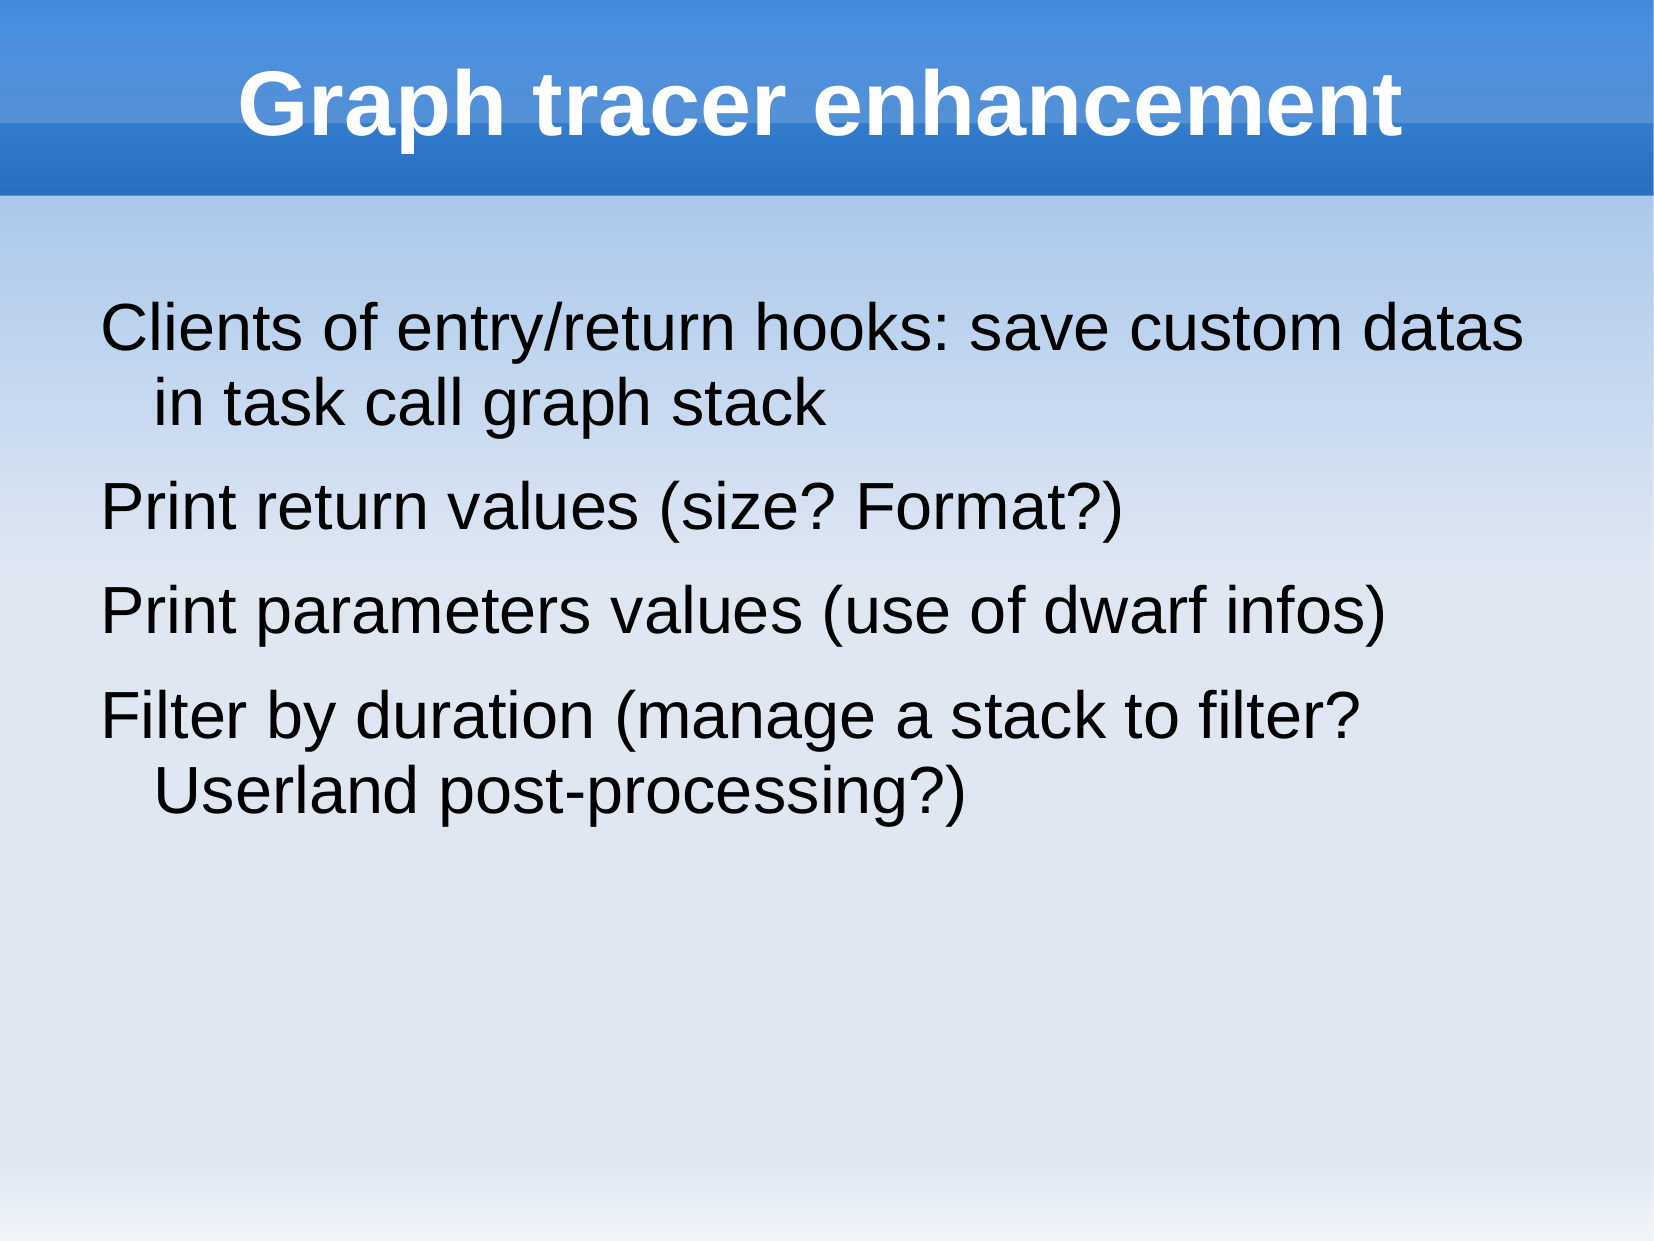

# Graph tracer enhancement
Clients of entry/return hooks: save custom datas in task call graph stack
Print return values (size? Format?)
Print parameters values (use of dwarf infos)
Filter by duration (manage a stack to filter? Userland post-processing?)